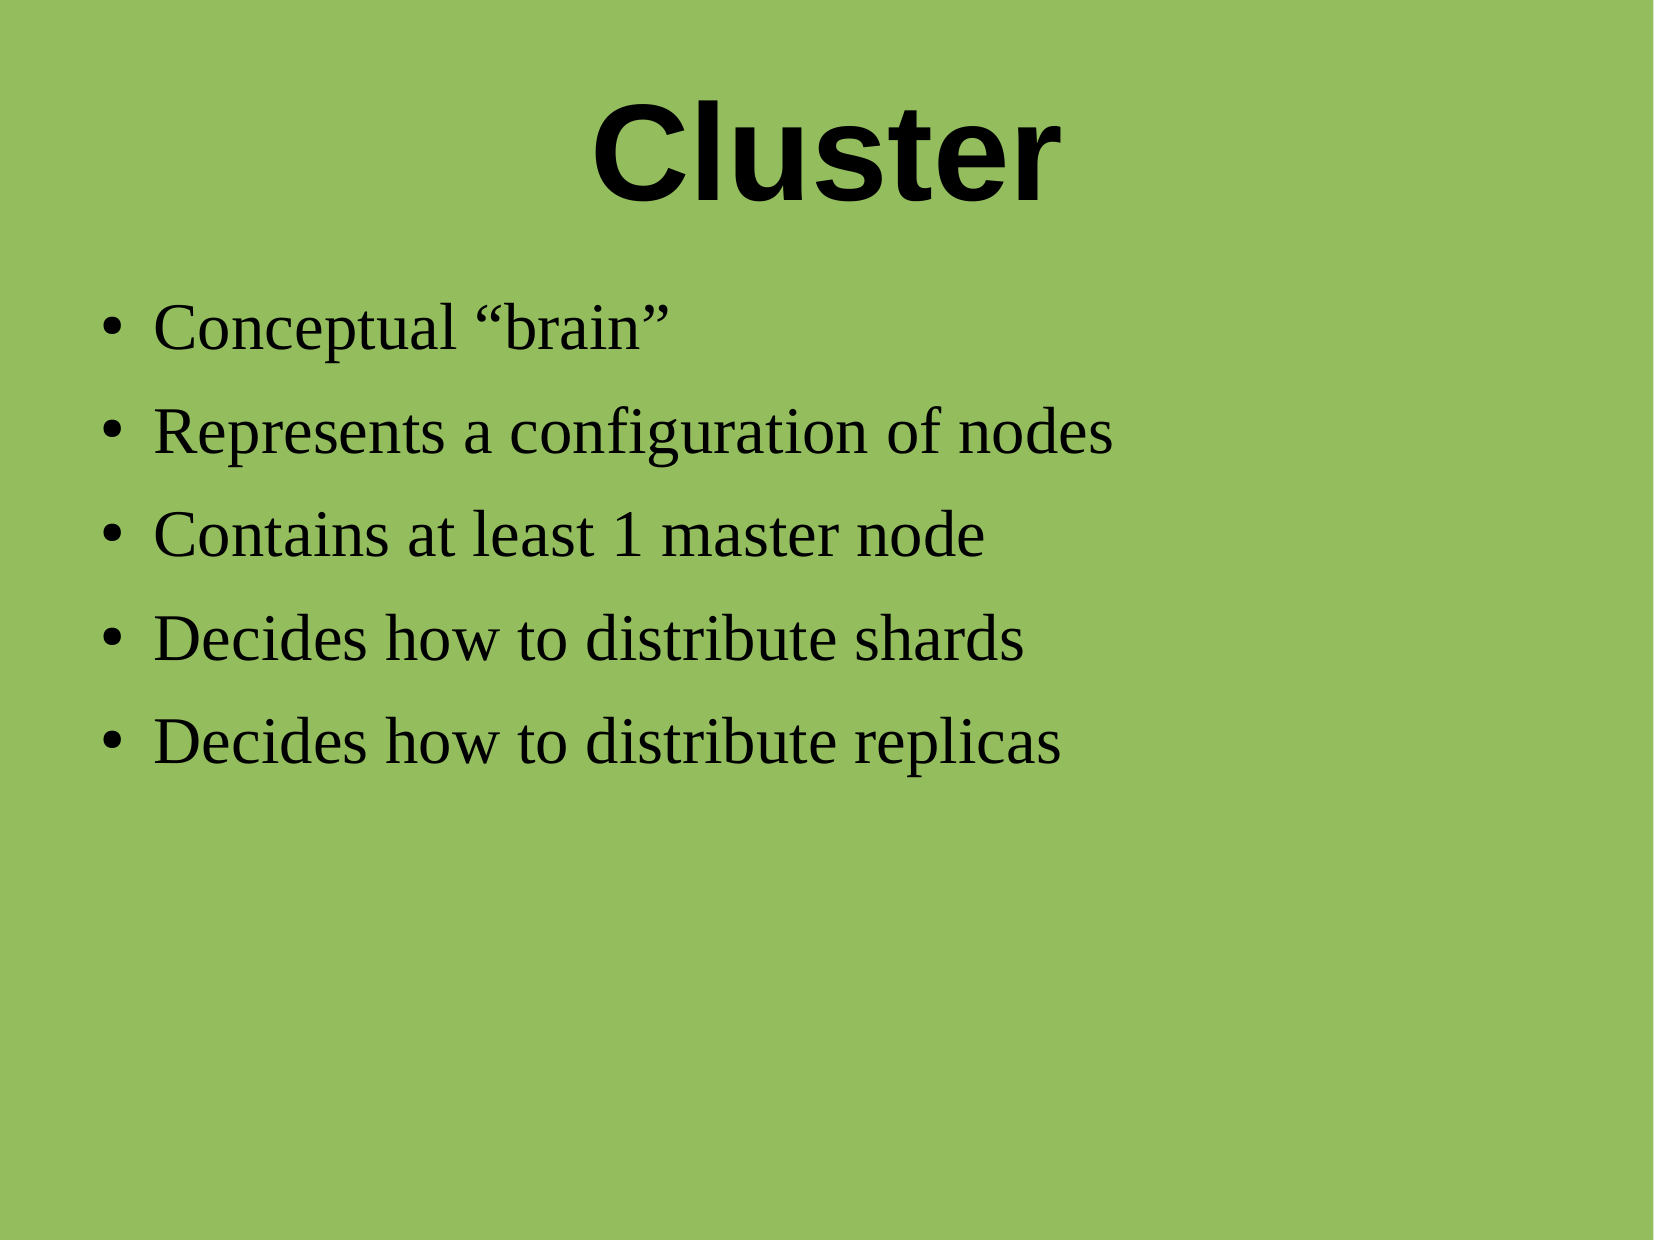

# Cluster
Conceptual “brain”
Represents a configuration of nodes
Contains at least 1 master node
Decides how to distribute shards
Decides how to distribute replicas